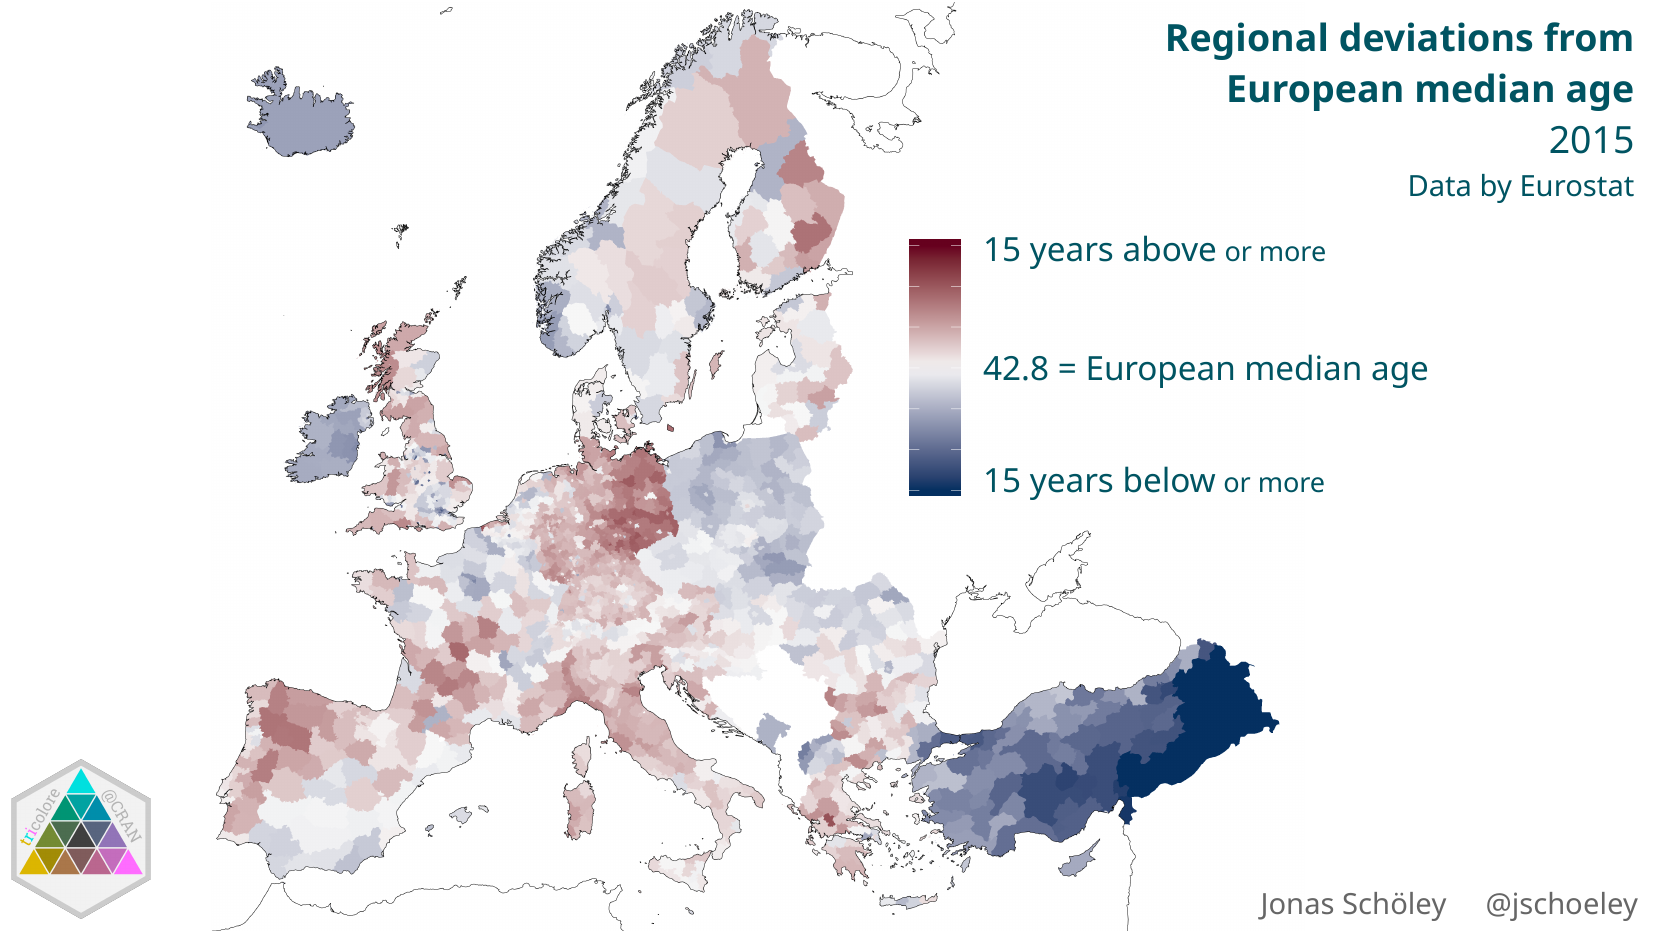

Regional deviations from European median age 2015
Data by Eurostat
15 years above or more
42.8 = European median age
15 years below or more
Jonas Schöley	@jschoeley